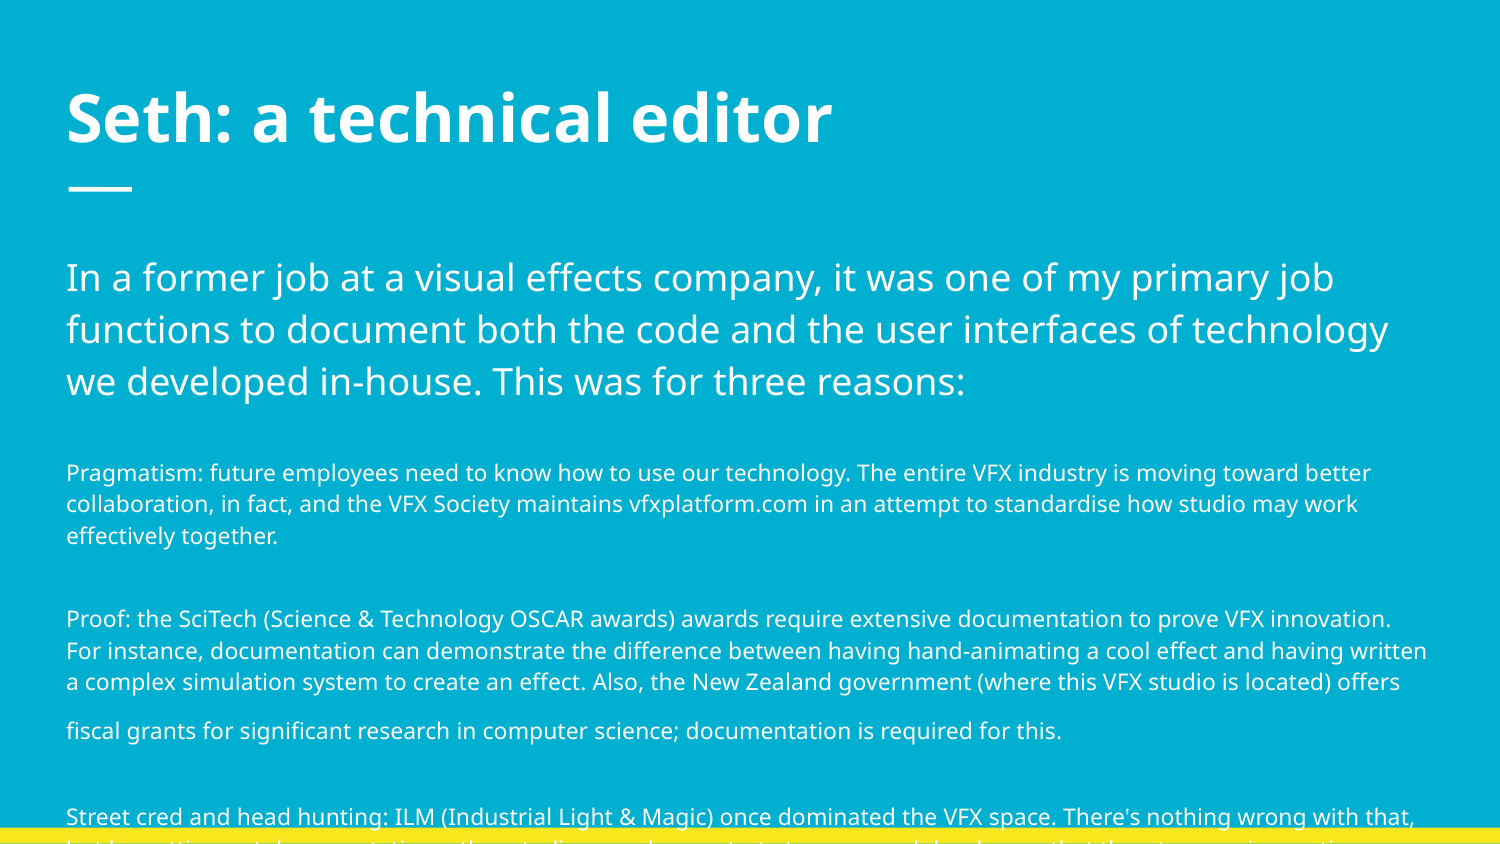

# Seth: a technical editor
In a former job at a visual effects company, it was one of my primary job functions to document both the code and the user interfaces of technology we developed in-house. This was for three reasons:
Pragmatism: future employees need to know how to use our technology. The entire VFX industry is moving toward better collaboration, in fact, and the VFX Society maintains vfxplatform.com in an attempt to standardise how studio may work effectively together.
Proof: the SciTech (Science & Technology OSCAR awards) awards require extensive documentation to prove VFX innovation. For instance, documentation can demonstrate the difference between having hand-animating a cool effect and having written a complex simulation system to create an effect. Also, the New Zealand government (where this VFX studio is located) offers fiscal grants for significant research in computer science; documentation is required for this.
Street cred and head hunting: ILM (Industrial Light & Magic) once dominated the VFX space. There's nothing wrong with that, but by putting out documentation, other studios can demonstrate to users and developers that they, too, are innovating.